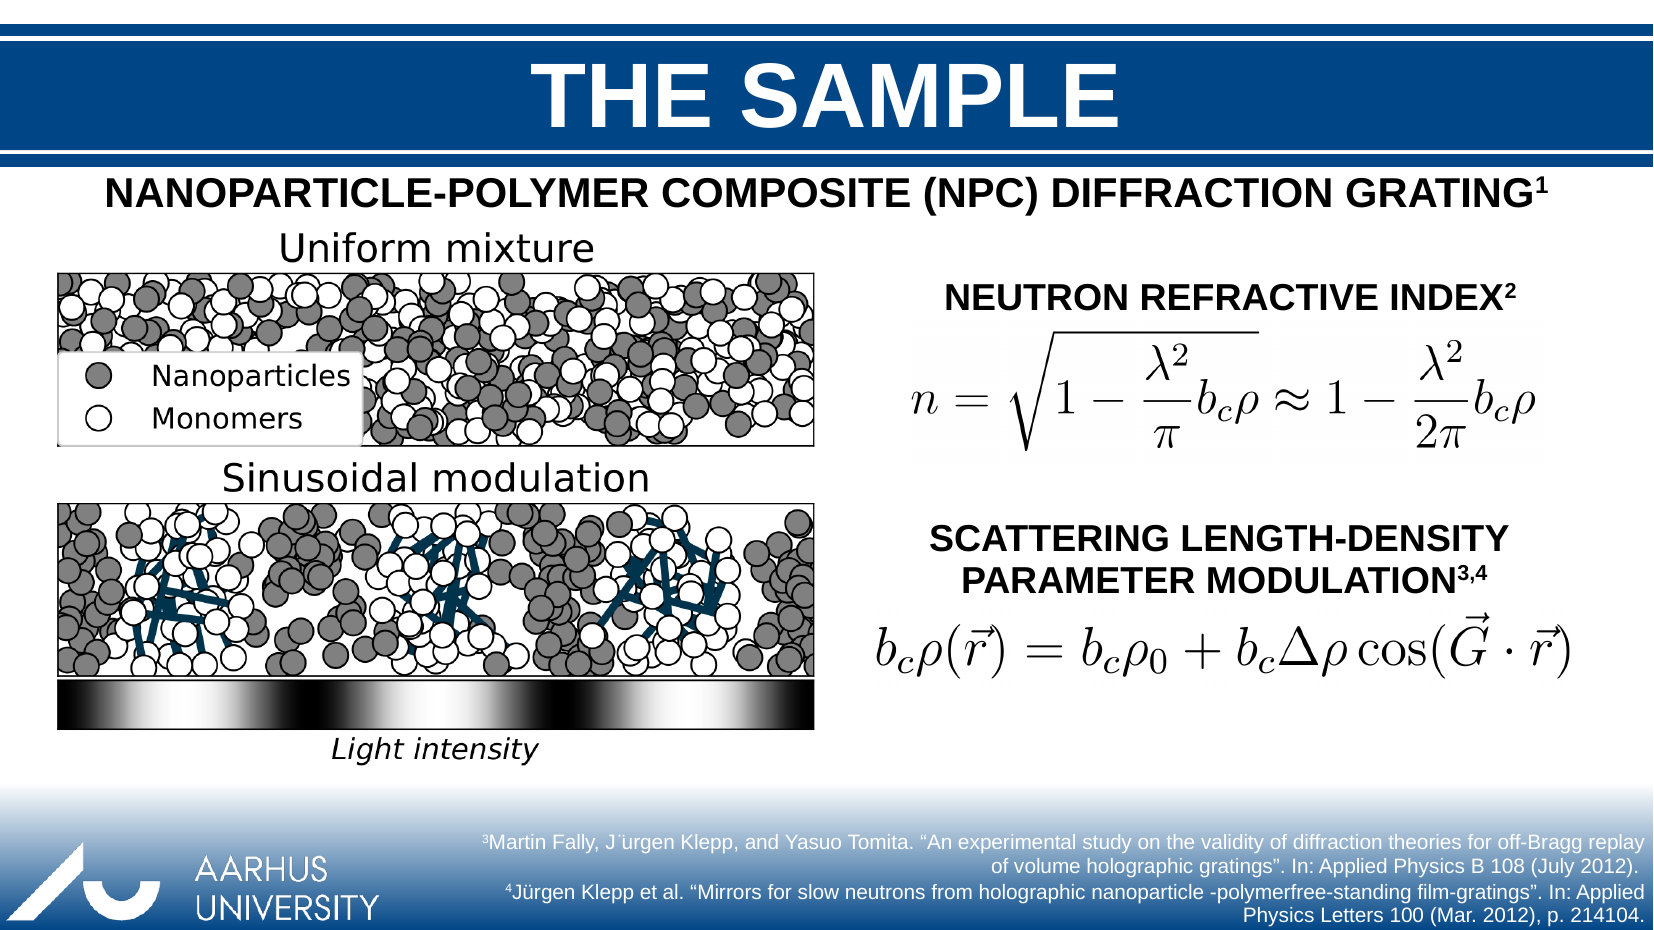

# THE SAMPLE
NANOPARTICLE-POLYMER COMPOSITE (NPC) DIFFRACTION GRATING1
NEUTRON REFRACTIVE INDEX2
SCATTERING LENGTH-DENSITY
PARAMETER MODULATION3,4
3Martin Fally, J ̈urgen Klepp, and Yasuo Tomita. “An experimental study on the validity of diffraction theories for off-Bragg replay of volume holographic gratings”. In: Applied Physics B 108 (July 2012).
4Jürgen Klepp et al. “Mirrors for slow neutrons from holographic nanoparticle -polymerfree-standing film-gratings”. In: Applied Physics Letters 100 (Mar. 2012), p. 214104.